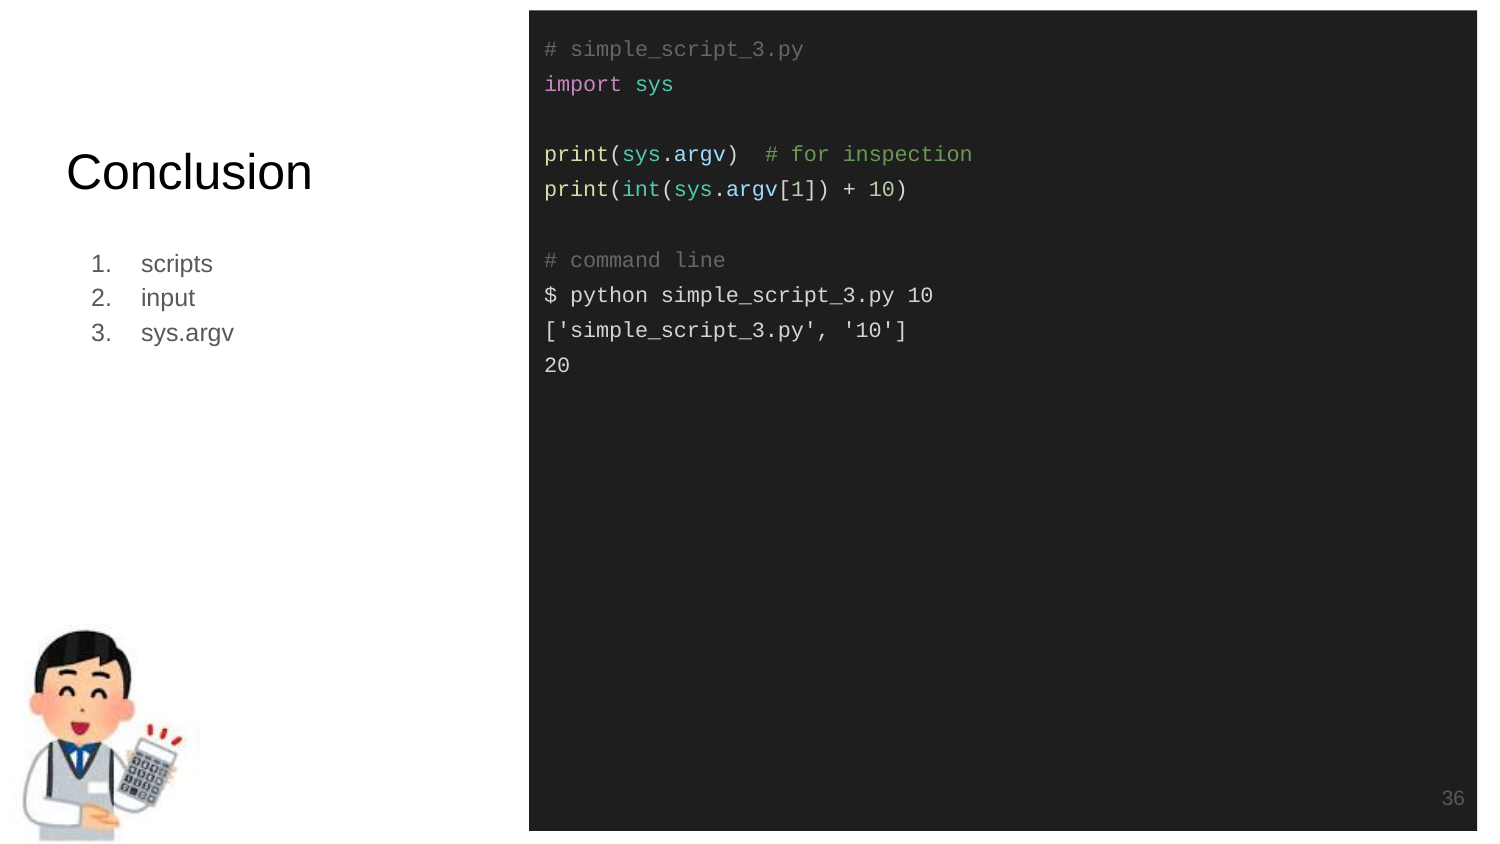

# simple_script_3.py
import sys
print(sys.argv) # for inspection
print(int(sys.argv[1]) + 10)
# command line
$ python simple_script_3.py 10
['simple_script_3.py', '10']
20
# Conclusion
scripts
input
sys.argv